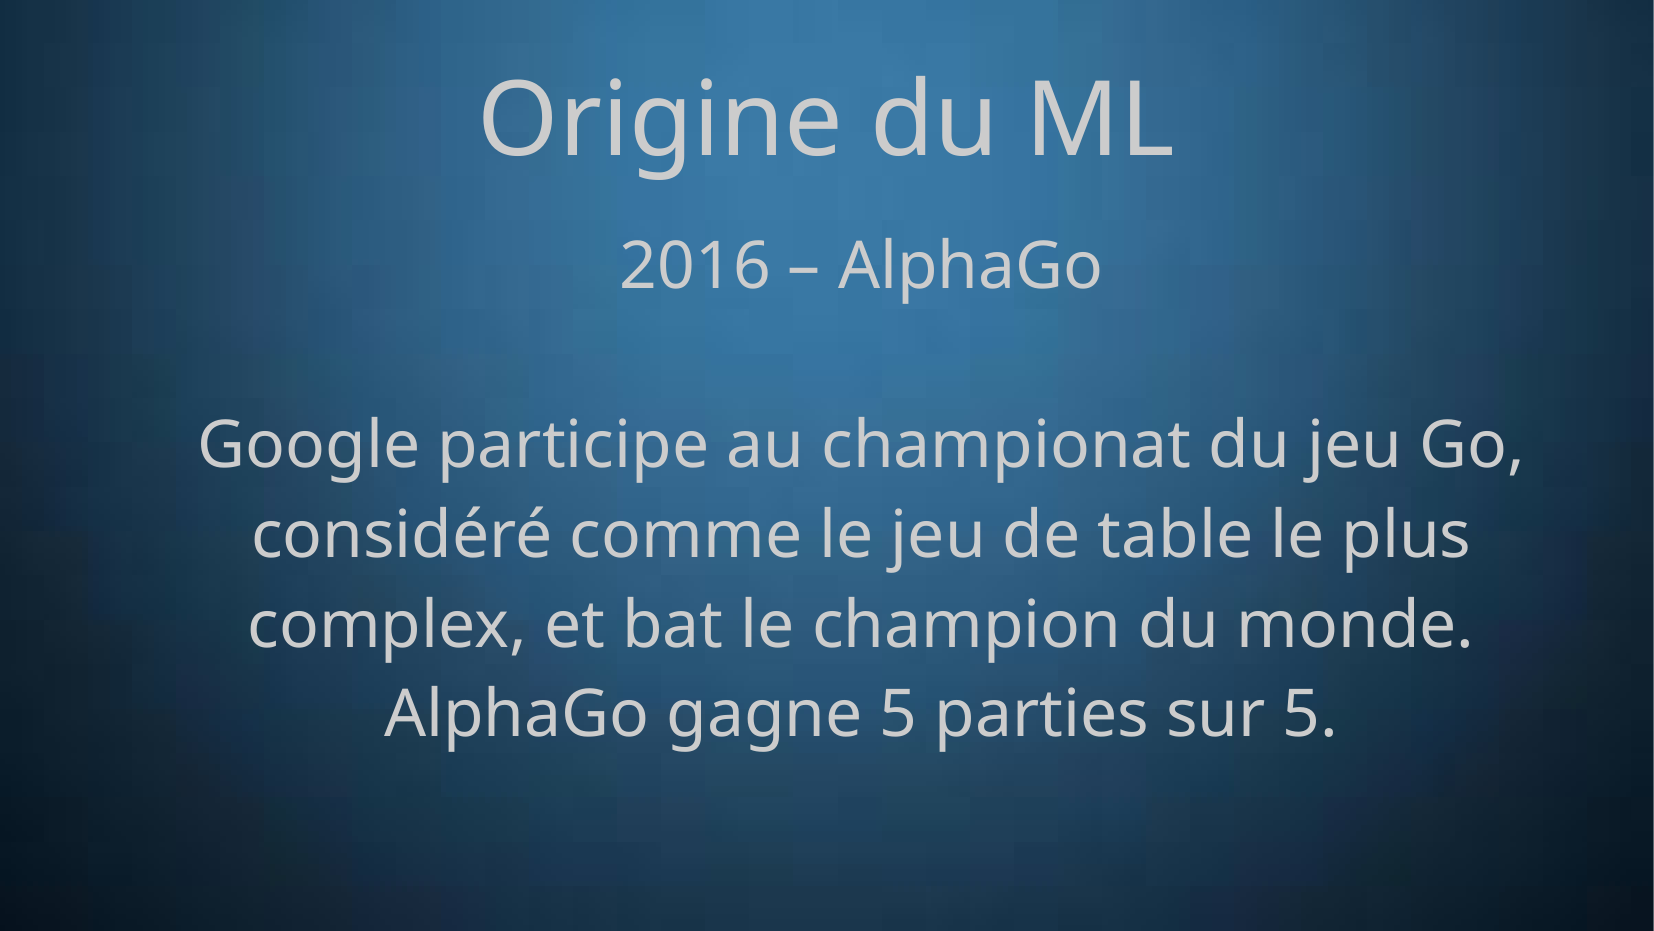

# Origine du ML
2016 – AlphaGo
Google participe au championat du jeu Go, considéré comme le jeu de table le plus complex, et bat le champion du monde.
AlphaGo gagne 5 parties sur 5.